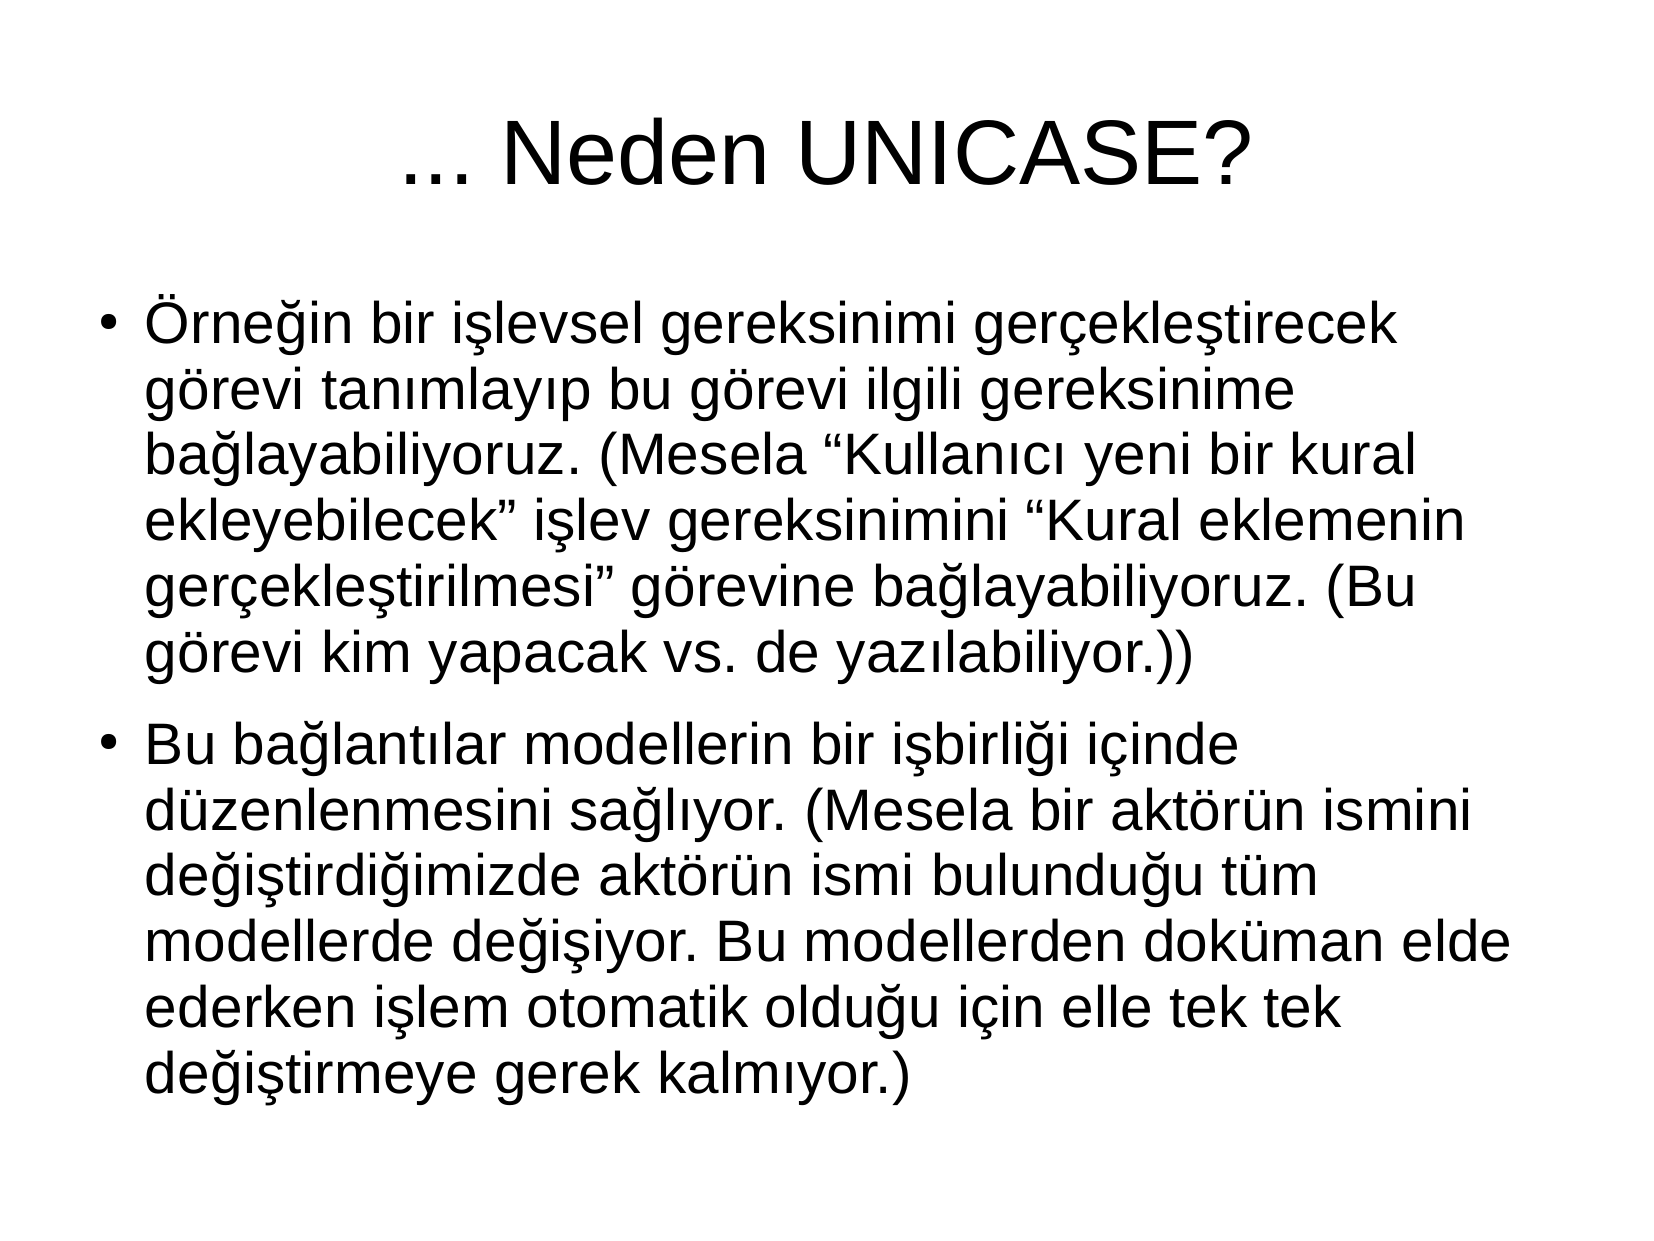

# ... Neden UNICASE?
Örneğin bir işlevsel gereksinimi gerçekleştirecek görevi tanımlayıp bu görevi ilgili gereksinime bağlayabiliyoruz. (Mesela “Kullanıcı yeni bir kural ekleyebilecek” işlev gereksinimini “Kural eklemenin gerçekleştirilmesi” görevine bağlayabiliyoruz. (Bu görevi kim yapacak vs. de yazılabiliyor.))
Bu bağlantılar modellerin bir işbirliği içinde düzenlenmesini sağlıyor. (Mesela bir aktörün ismini değiştirdiğimizde aktörün ismi bulunduğu tüm modellerde değişiyor. Bu modellerden doküman elde ederken işlem otomatik olduğu için elle tek tek değiştirmeye gerek kalmıyor.)